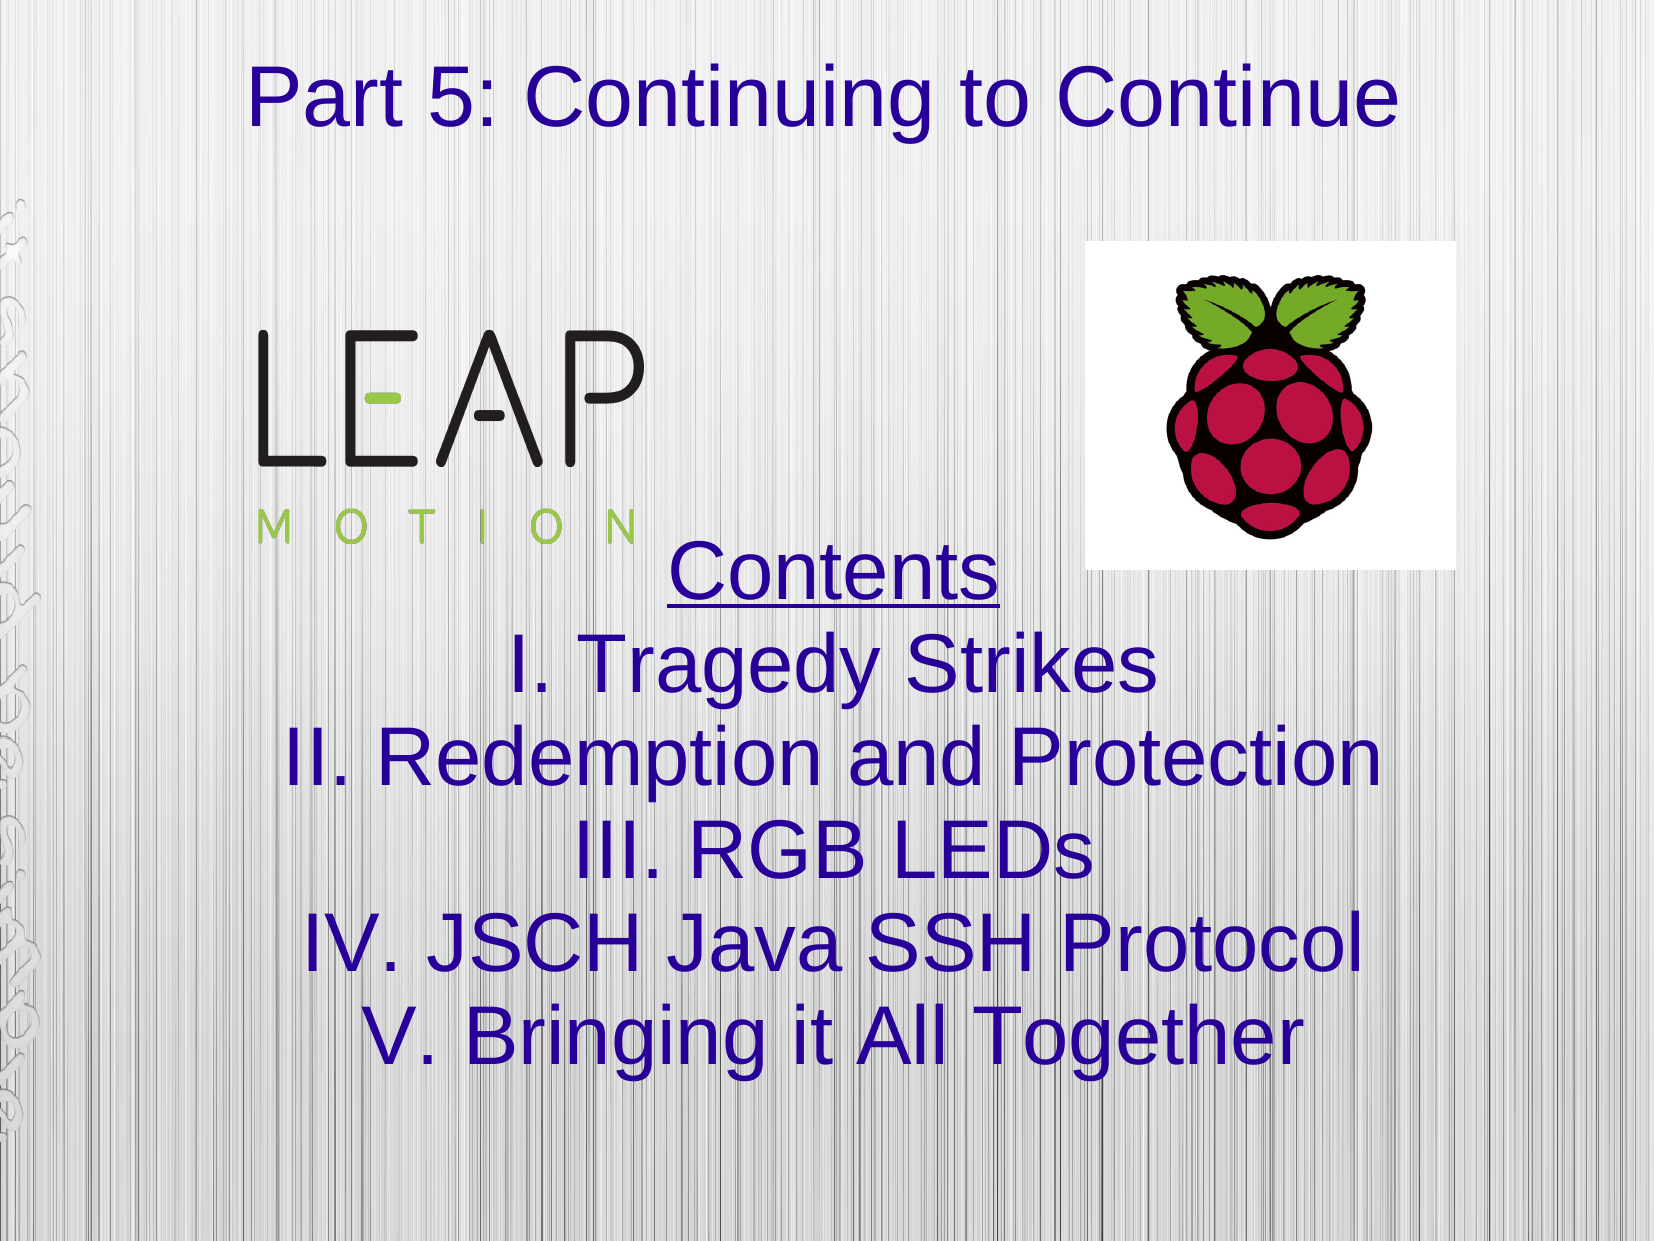

# Part 5: Continuing to Continue
Contents
I. Tragedy Strikes
II. Redemption and Protection
III. RGB LEDs
IV. JSCH Java SSH Protocol
V. Bringing it All Together